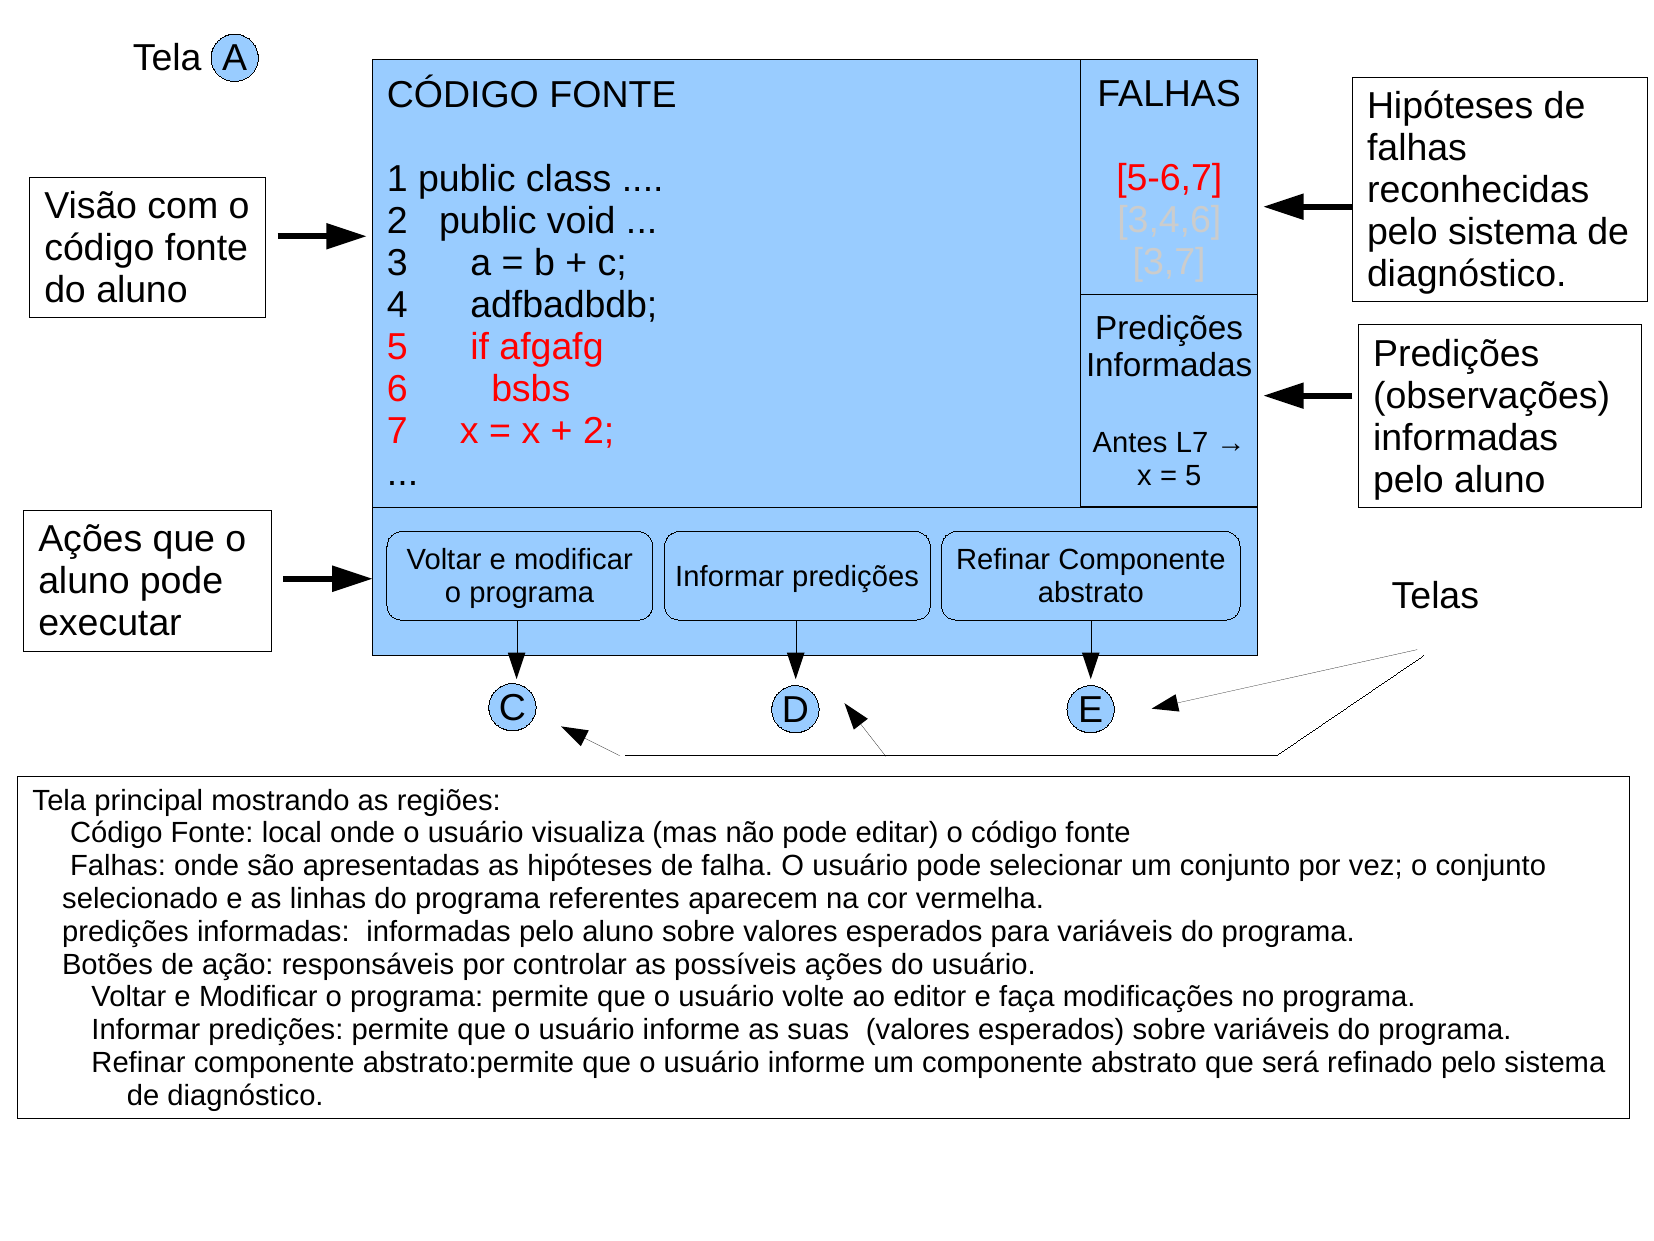

Tela
A
CÓDIGO FONTE
1 public class ....
2 public void ...
3 a = b + c;
4 adfbadbdb;
5 if afgafg
6 bsbs
7 x = x + 2;
...
FALHAS
[5-6,7]
[3,4,6]
[3,7]
Hipóteses de falhas
reconhecidas
pelo sistema de diagnóstico.
Visão com o
código fonte
do aluno
Predições
Informadas
Antes L7 →
x = 5
Predições (observações)
informadas pelo aluno
Ações que o
aluno pode
executar
Voltar e modificar
o programa
Informar predições
Refinar Componente
abstrato
Telas
C
D
E
Tela principal mostrando as regiões:
 Código Fonte: local onde o usuário visualiza (mas não pode editar) o código fonte
 Falhas: onde são apresentadas as hipóteses de falha. O usuário pode selecionar um conjunto por vez; o conjunto selecionado e as linhas do programa referentes aparecem na cor vermelha.
predições informadas: informadas pelo aluno sobre valores esperados para variáveis do programa.
Botões de ação: responsáveis por controlar as possíveis ações do usuário.
Voltar e Modificar o programa: permite que o usuário volte ao editor e faça modificações no programa.
Informar predições: permite que o usuário informe as suas (valores esperados) sobre variáveis do programa.
Refinar componente abstrato:permite que o usuário informe um componente abstrato que será refinado pelo sistema de diagnóstico.